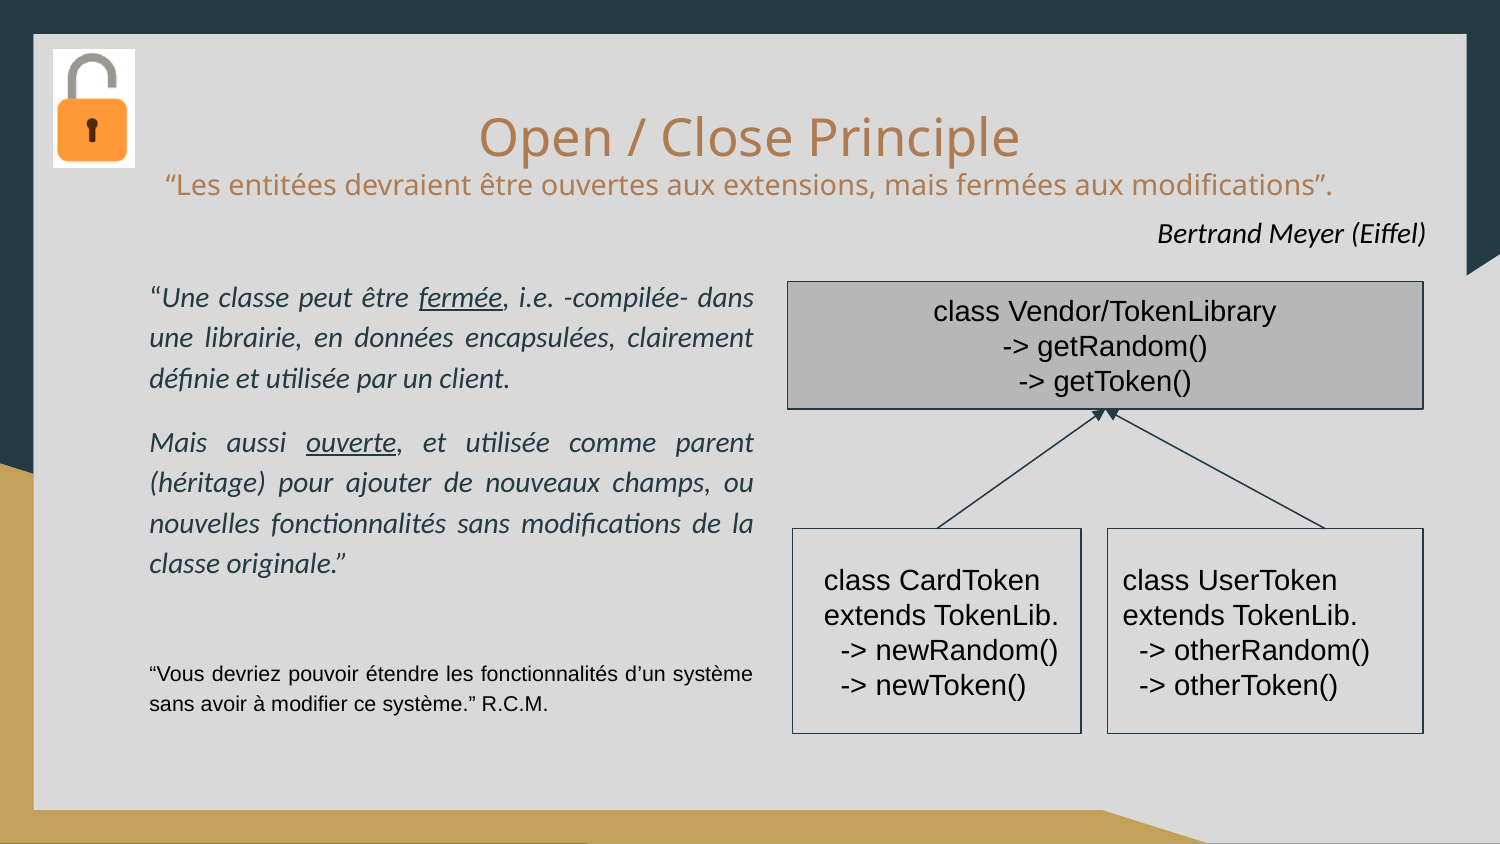

# Open / Close Principle “Les entitées devraient être ouvertes aux extensions, mais fermées aux modifications”.
Bertrand Meyer (Eiffel)
“Une classe peut être fermée, i.e. -compilée- dans une librairie, en données encapsulées, clairement définie et utilisée par un client.
Mais aussi ouverte, et utilisée comme parent (héritage) pour ajouter de nouveaux champs, ou nouvelles fonctionnalités sans modifications de la classe originale.”
“Vous devriez pouvoir étendre les fonctionnalités d’un système sans avoir à modifier ce système.” R.C.M.
class Vendor/TokenLibrary
-> getRandom()
-> getToken()
 class CardToken
 extends TokenLib.
 -> newRandom()
 -> newToken()
class UserToken
extends TokenLib.
 -> otherRandom()
 -> otherToken()